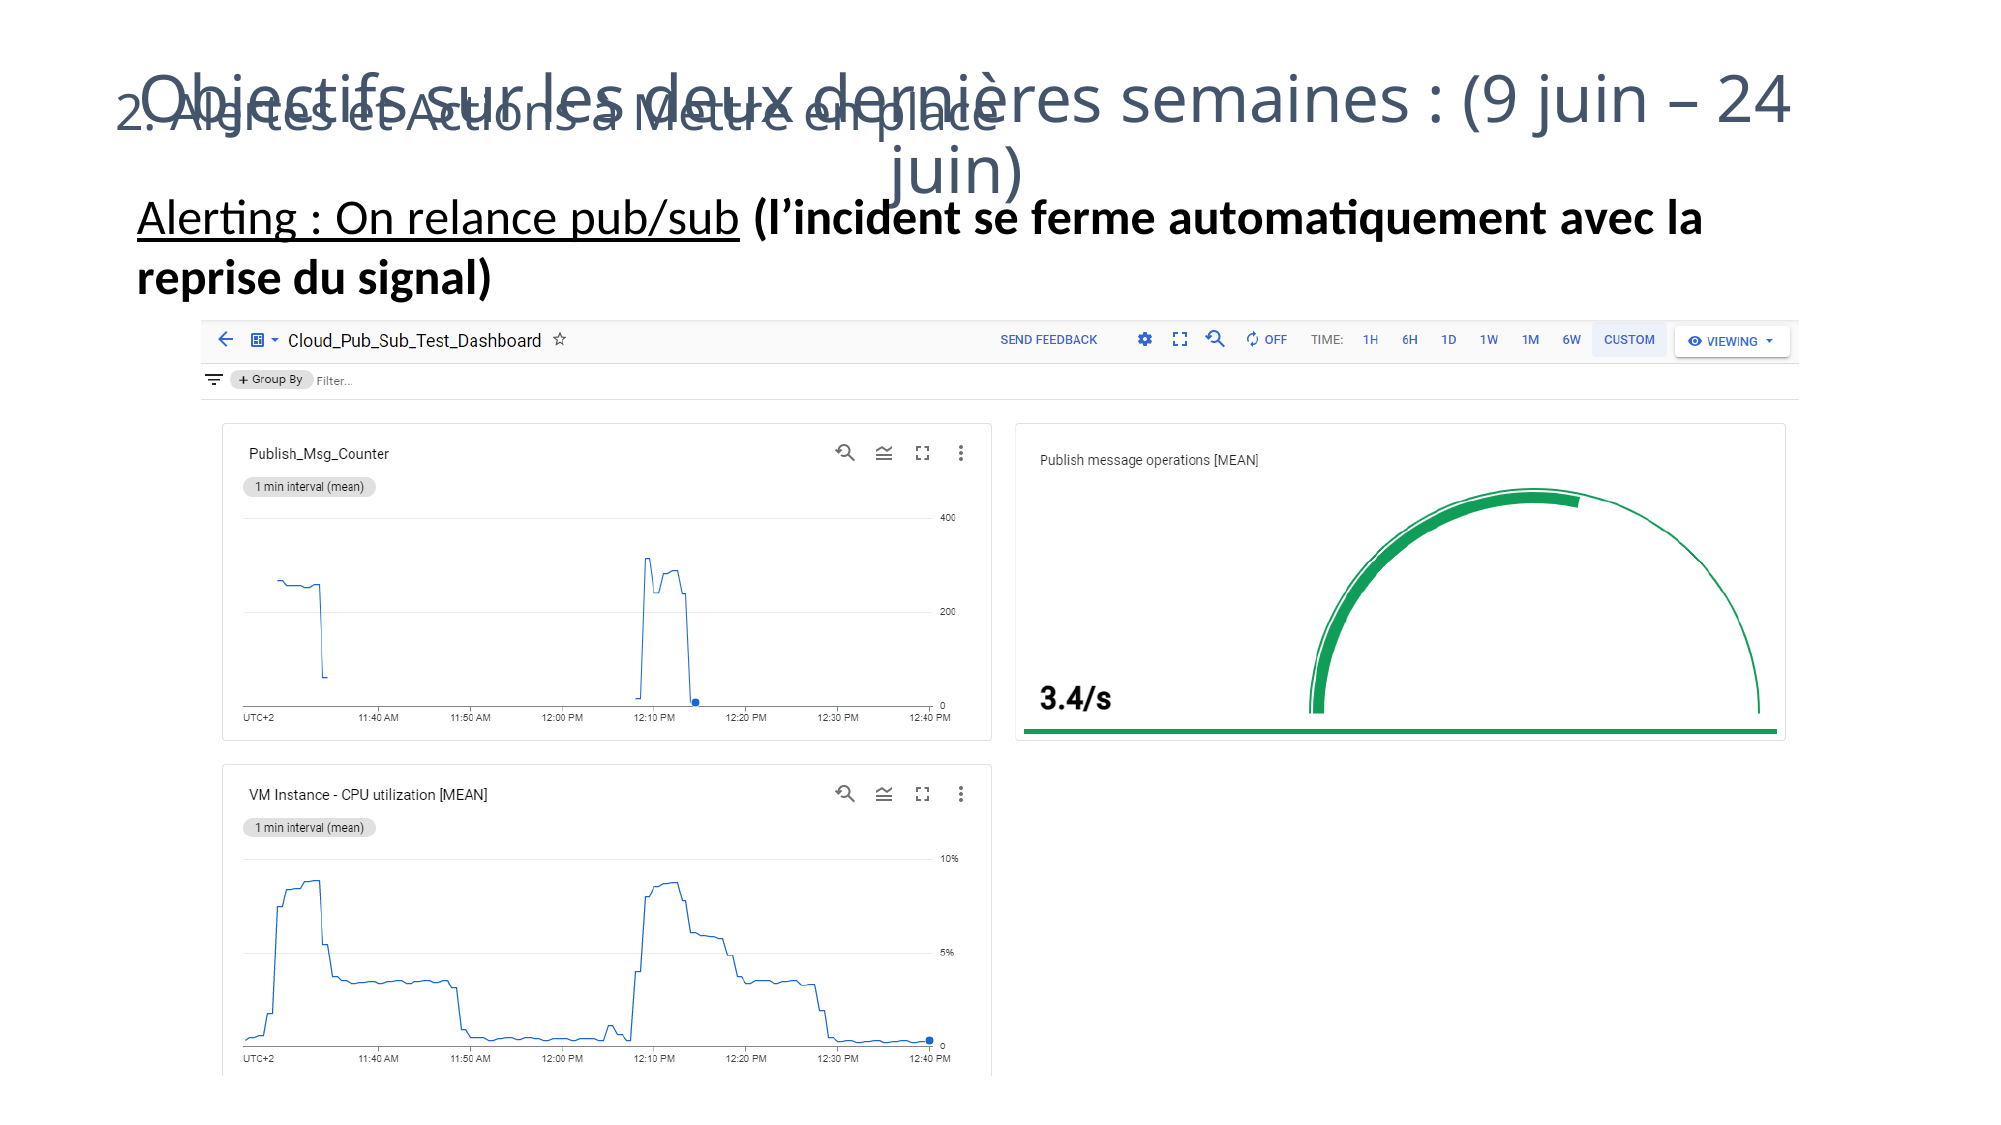

# Objectifs sur les deux dernières semaines : (9 juin – 24 juin)
2. Alertes et Actions à Mettre en place
Alerting : On relance pub/sub (l’incident se ferme automatiquement avec la reprise du signal)